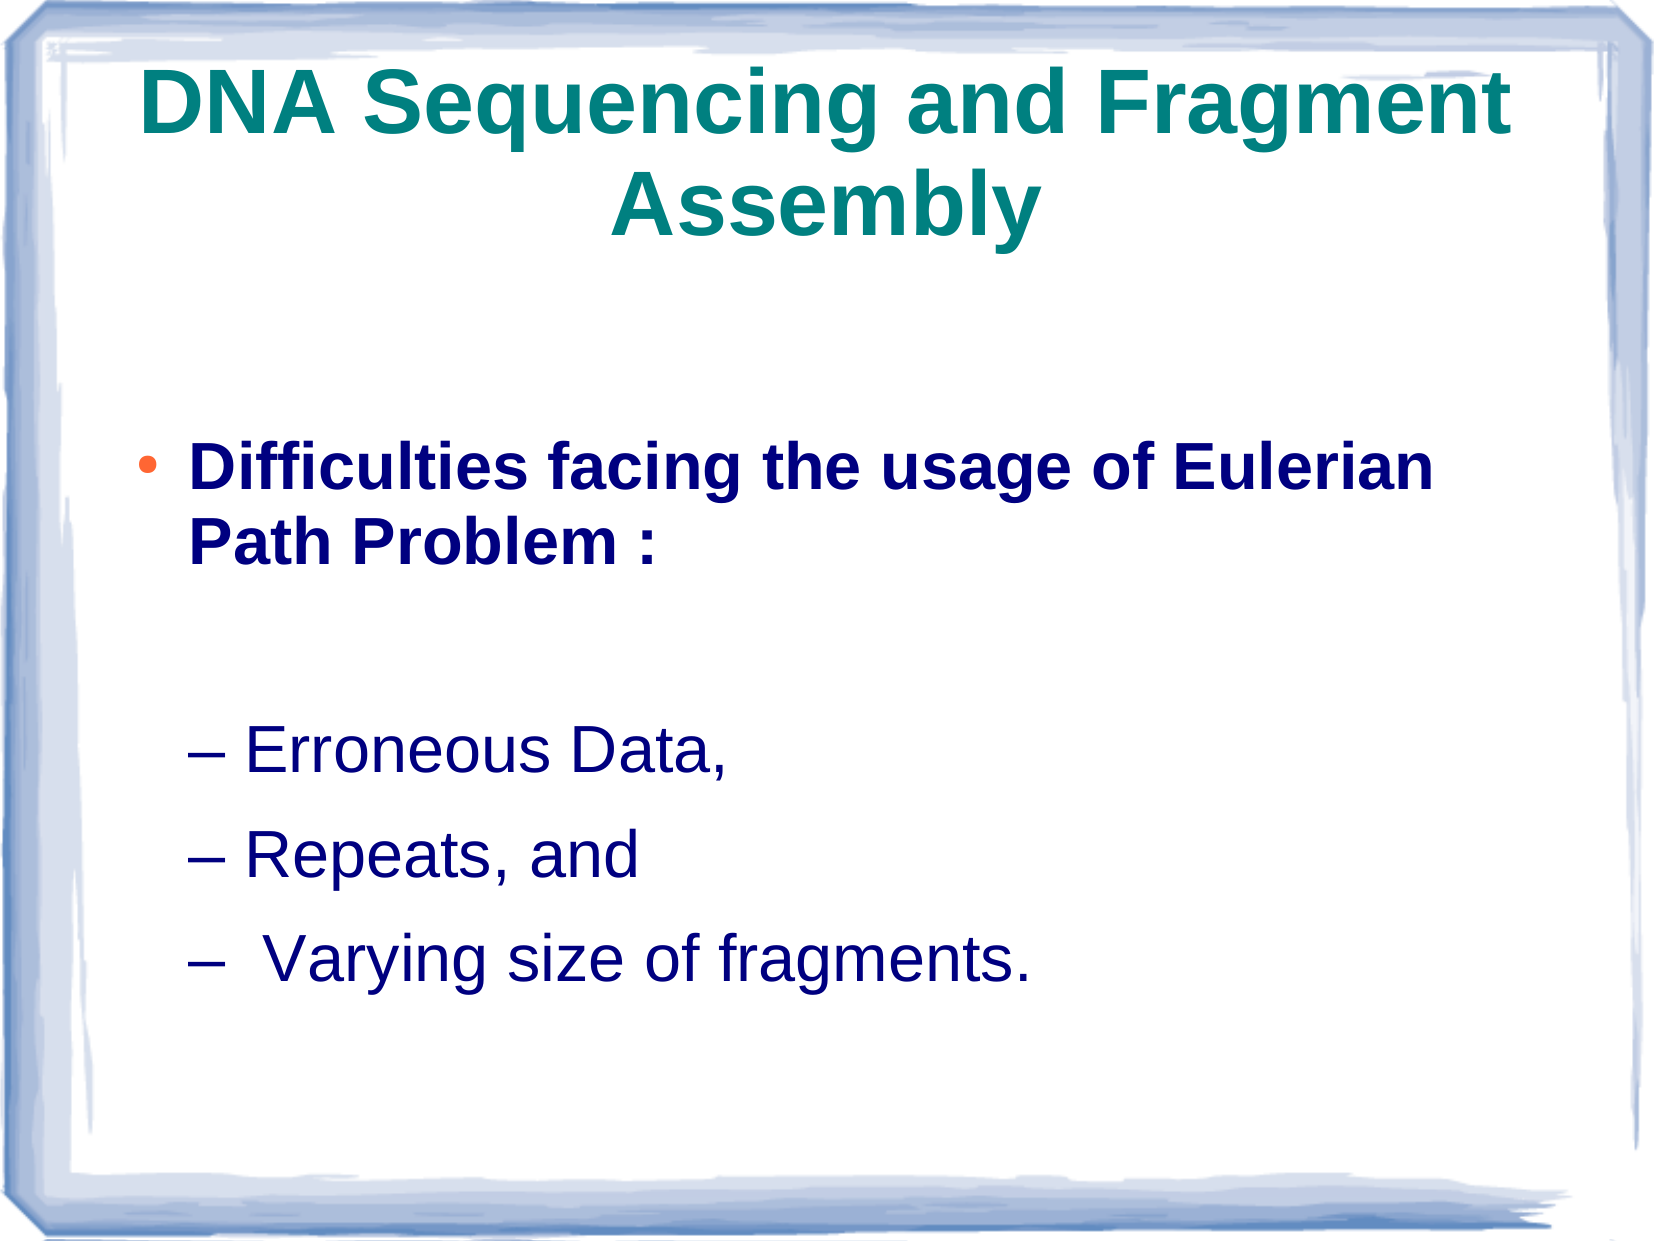

# DNA Sequencing and Fragment Assembly
Difficulties facing the usage of Eulerian Path Problem :
– Erroneous Data,
– Repeats, and
– Varying size of fragments.